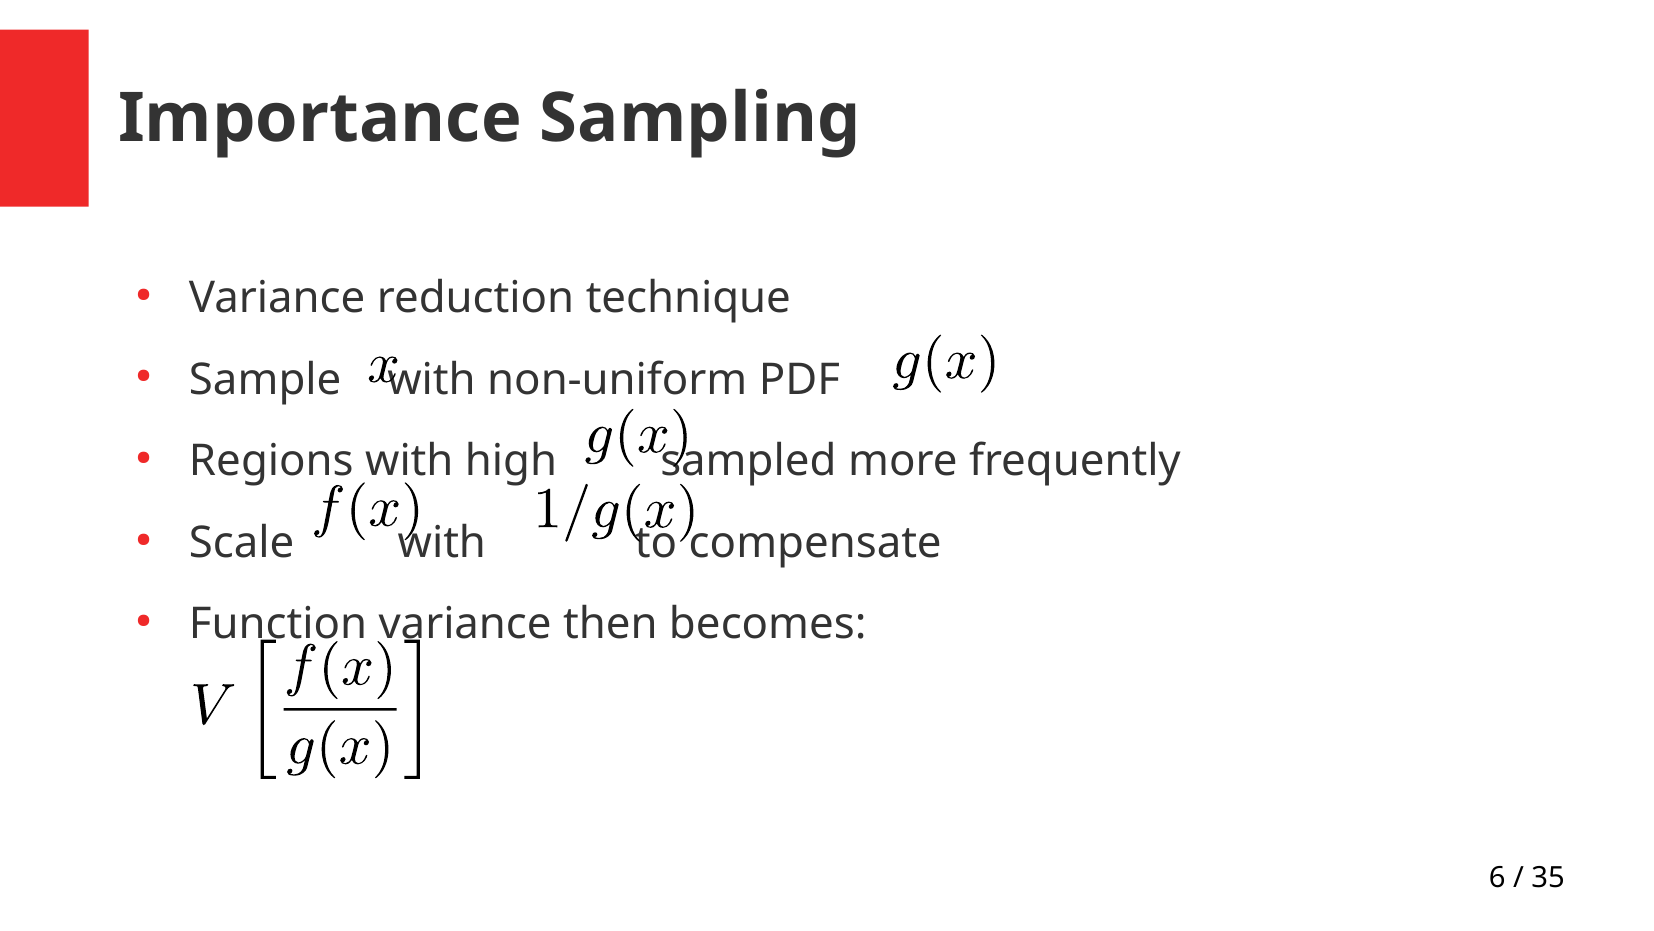

# Importance Sampling
Variance reduction technique
Sample with non-uniform PDF
Regions with high sampled more frequently
Scale with to compensate
Function variance then becomes:
6